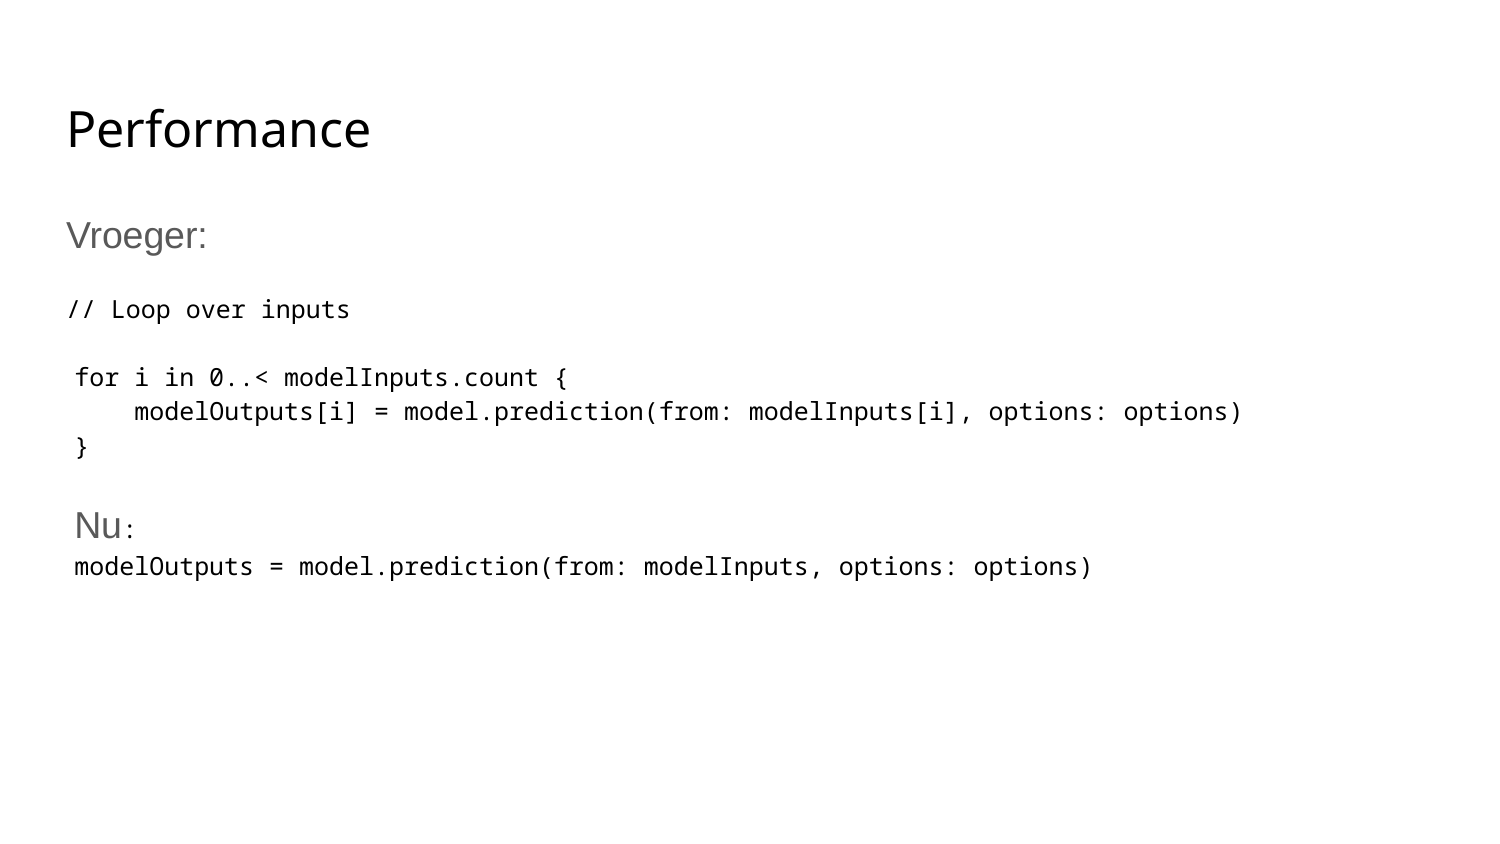

# Performance
Vroeger:
// Loop over inputs
for i in 0..< modelInputs.count {
 modelOutputs[i] = model.prediction(from: modelInputs[i], options: options)
}
Nu:
modelOutputs = model.prediction(from: modelInputs, options: options)